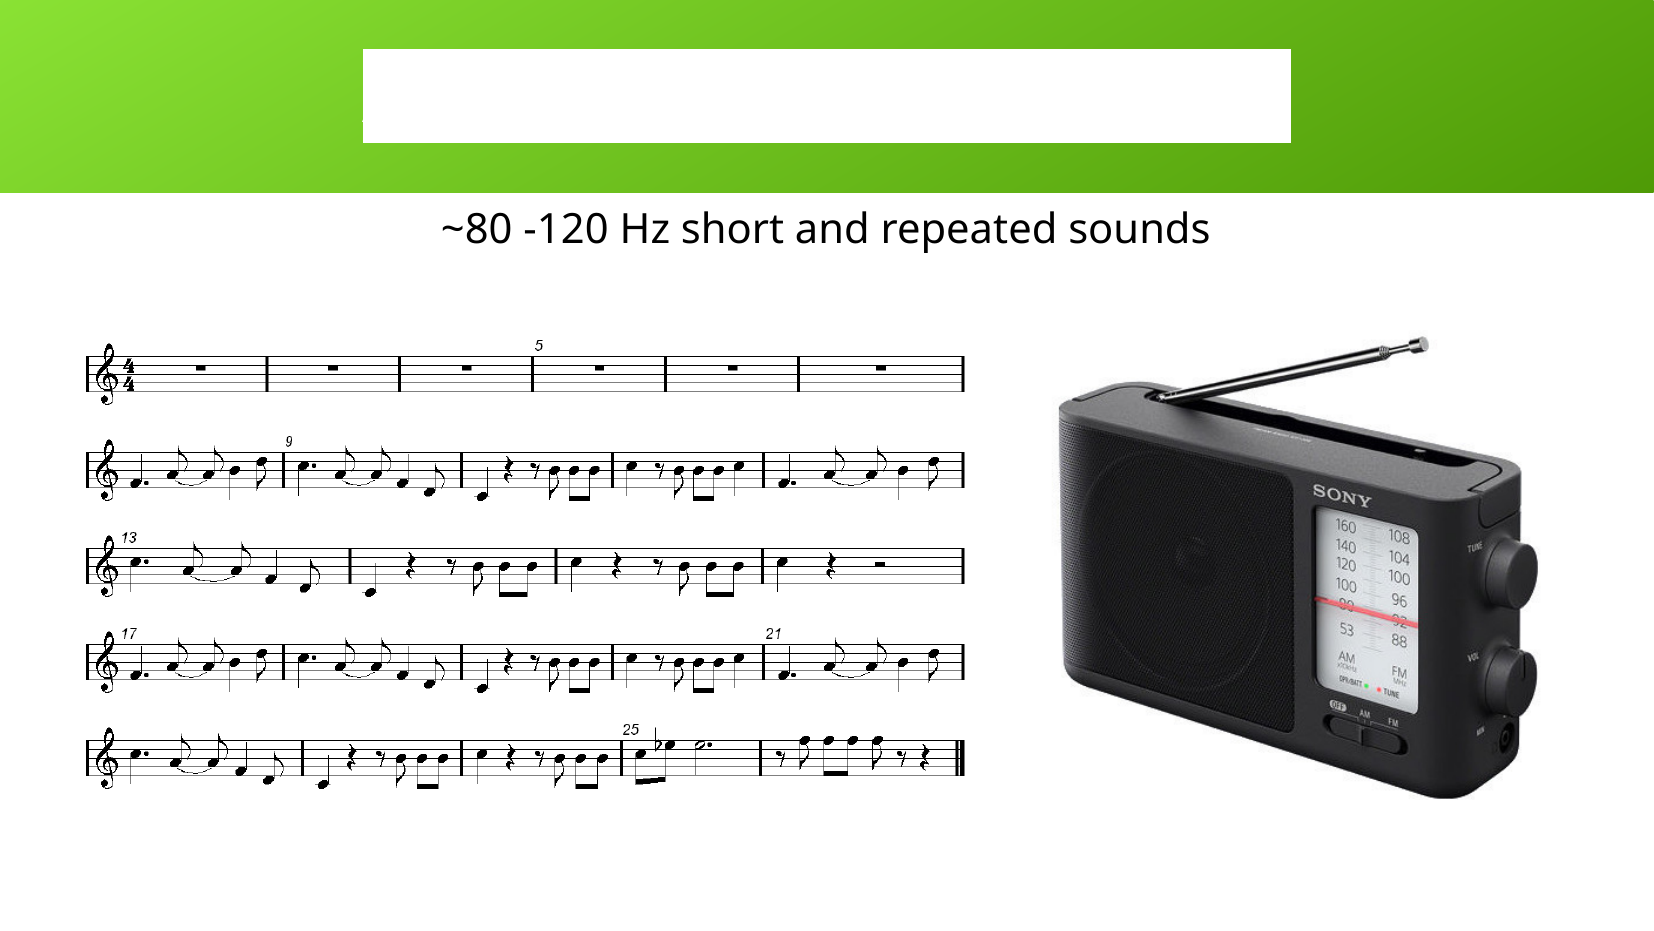

# A more plausible explanation
~80 -120 Hz short and repeated sounds